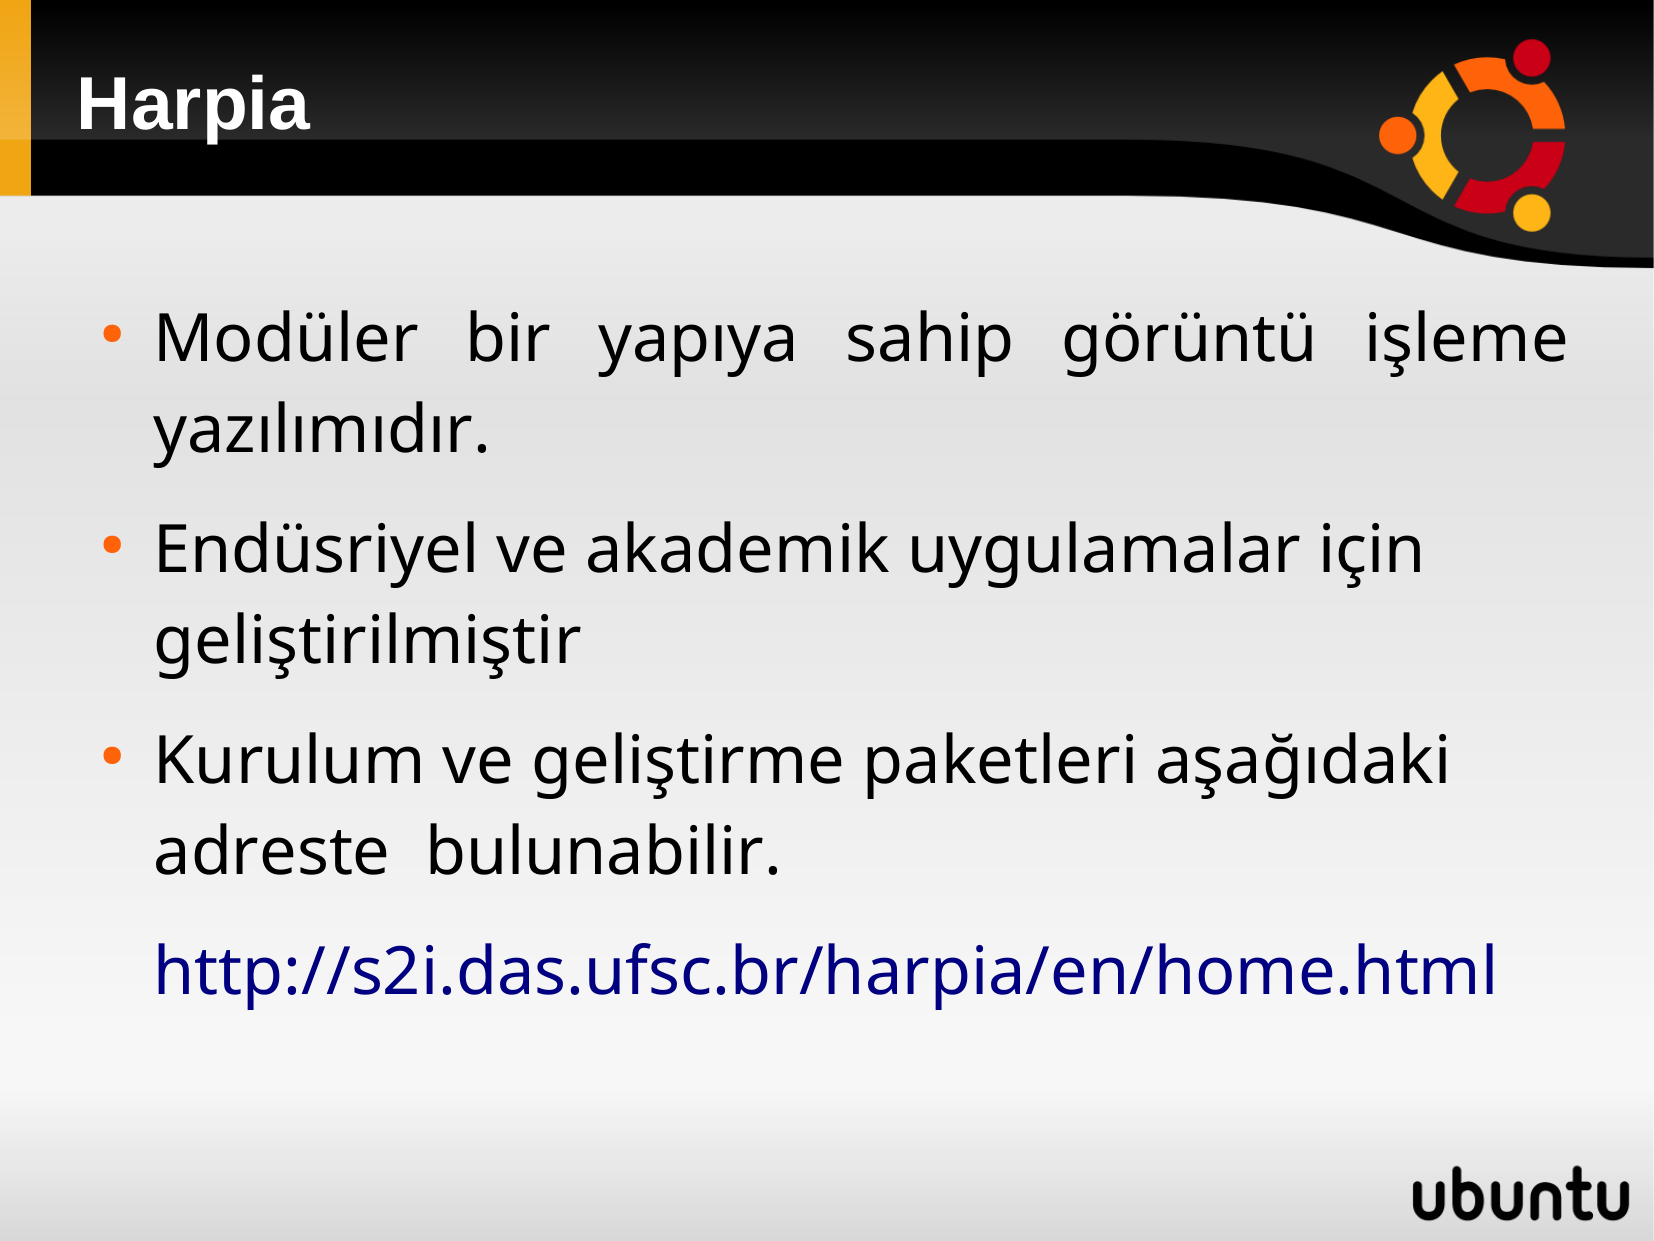

# Harpia
Modüler bir yapıya sahip görüntü işleme yazılımıdır.
Endüsriyel ve akademik uygulamalar için geliştirilmiştir
Kurulum ve geliştirme paketleri aşağıdaki adreste bulunabilir.
http://s2i.das.ufsc.br/harpia/en/home.html